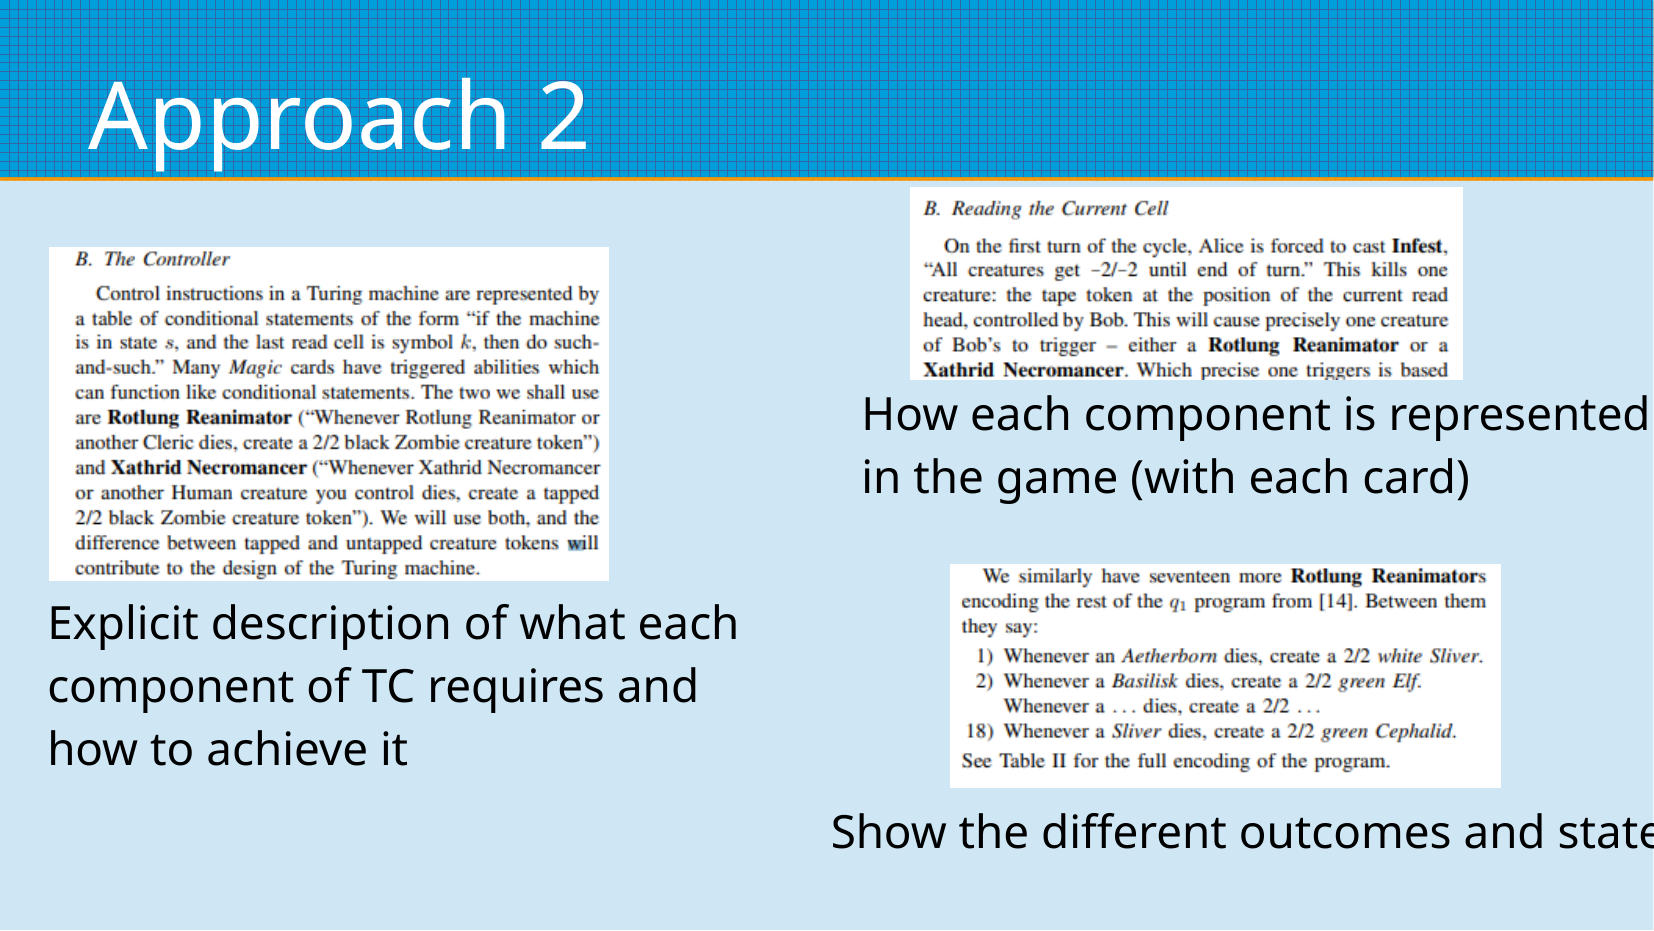

# Approach 2
How each component is represented
in the game (with each card)
Explicit description of what each
component of TC requires and
how to achieve it
Show the different outcomes and states